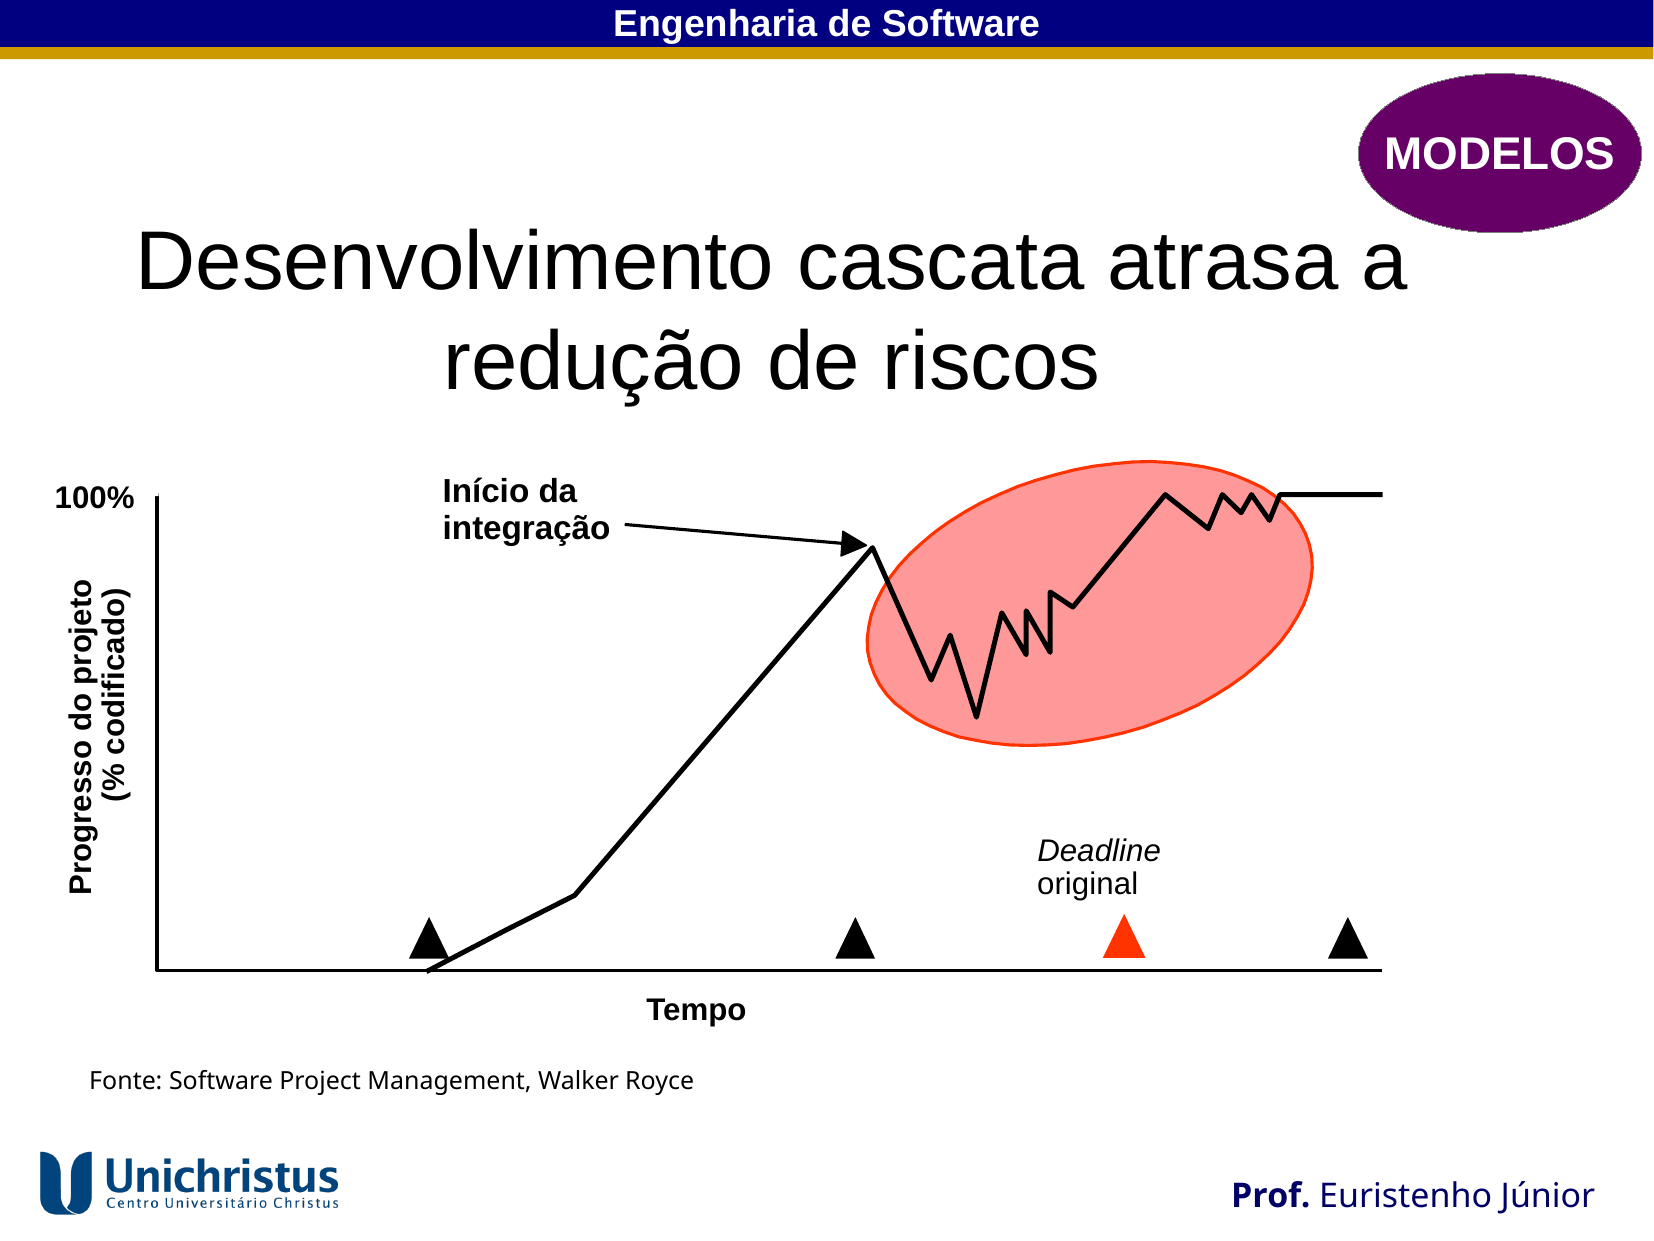

Engenharia de Software
MODELOS
# Desenvolvimento cascata atrasa a redução de riscos
Início da
100%
integração
(% codificado)
Progresso do projeto
Deadline
original
Tempo
Fonte: Software Project Management, Walker Royce
Prof. Euristenho Júnior